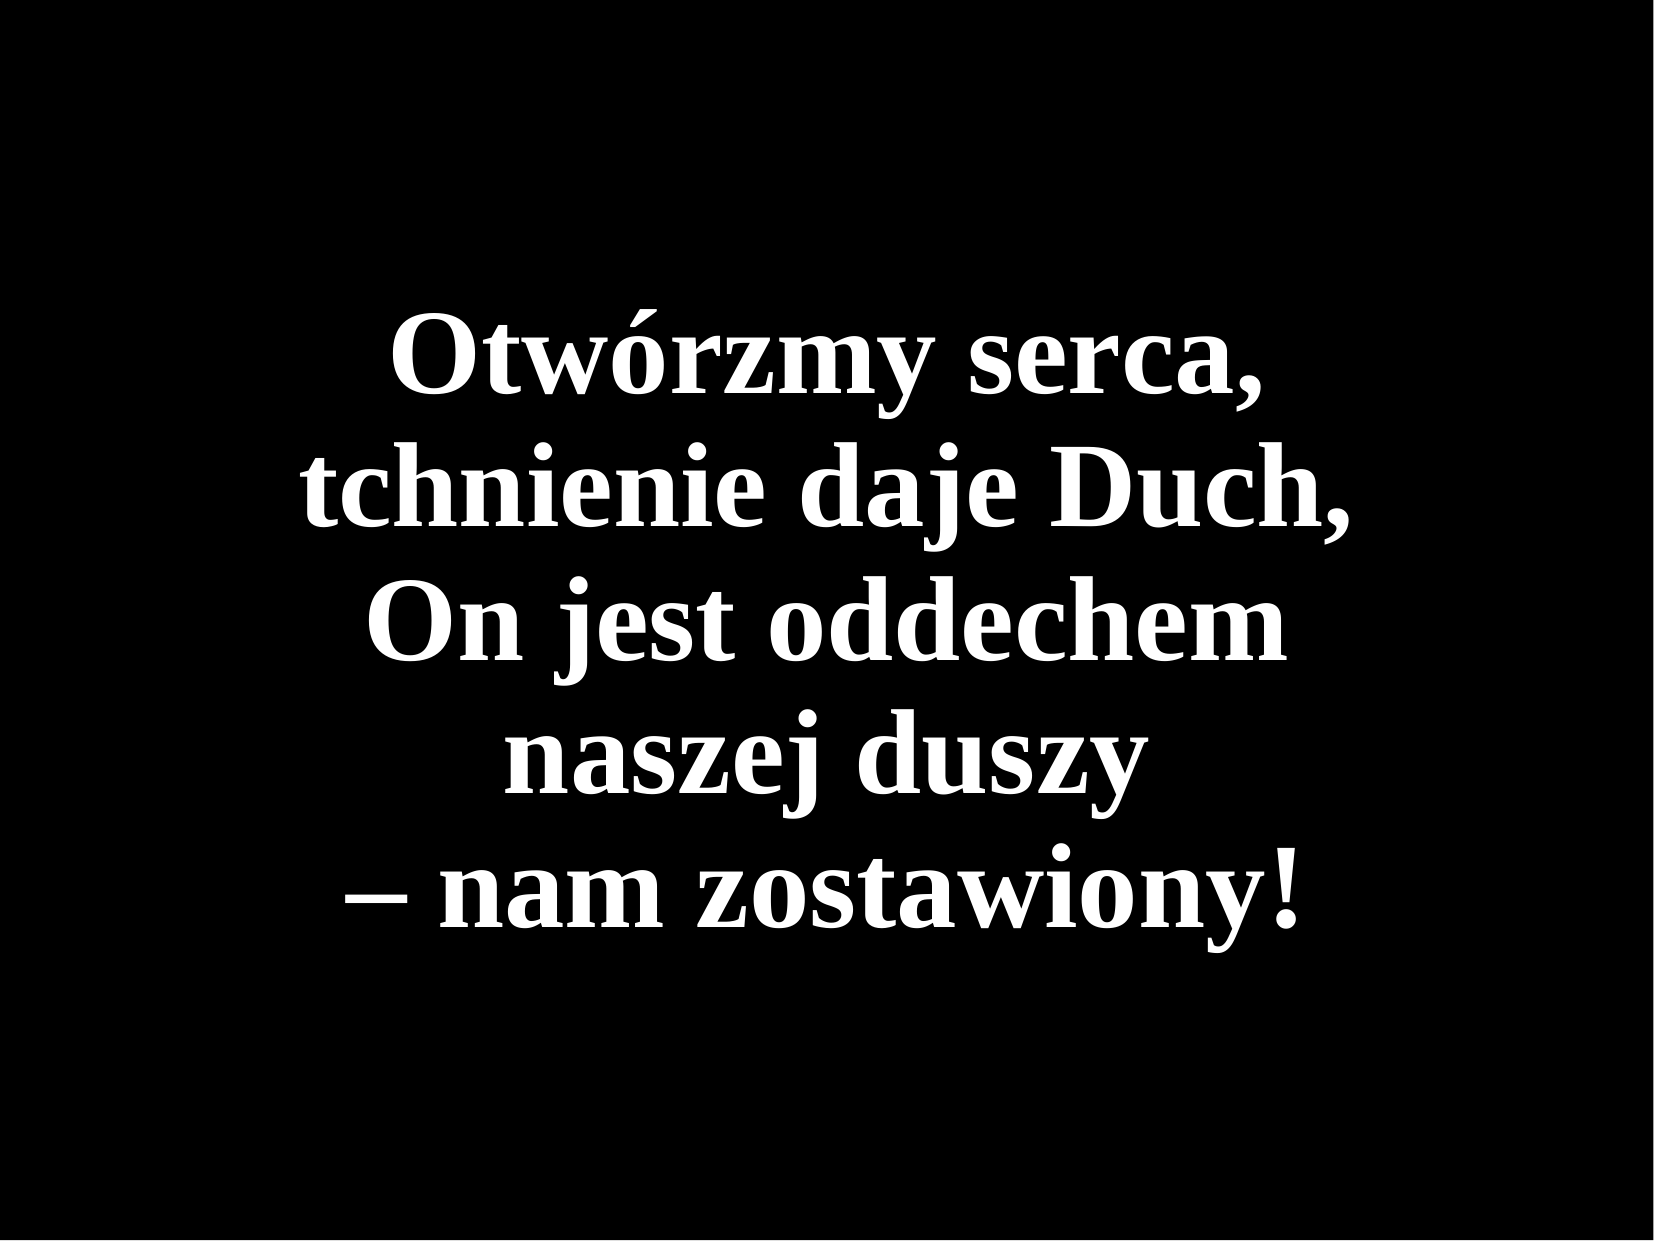

# Otwórzmy serca, tchnienie daje Duch, On jest oddechem naszej duszy – nam zostawiony!